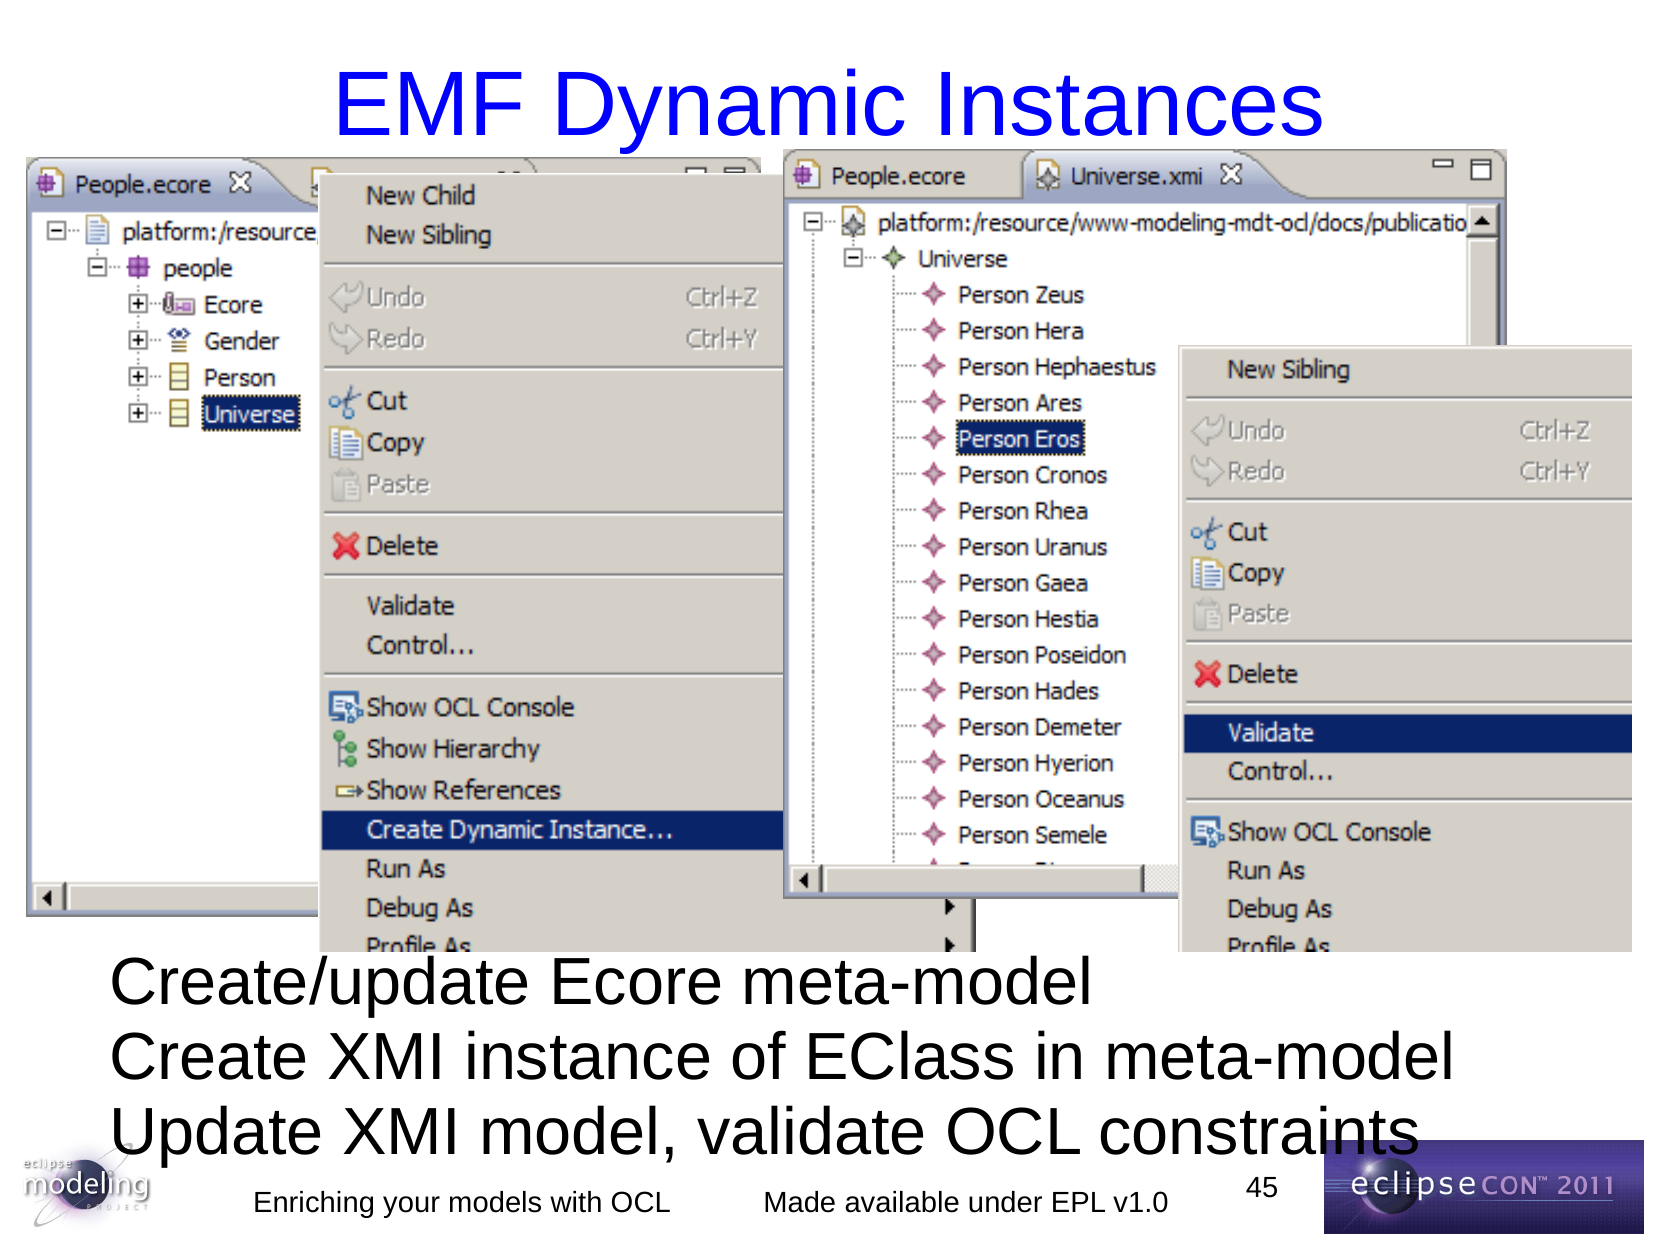

# EMF Dynamic Instances
Create/update Ecore meta-model
Create XMI instance of EClass in meta-model
Update XMI model, validate OCL constraints
45
Enriching your models with OCL